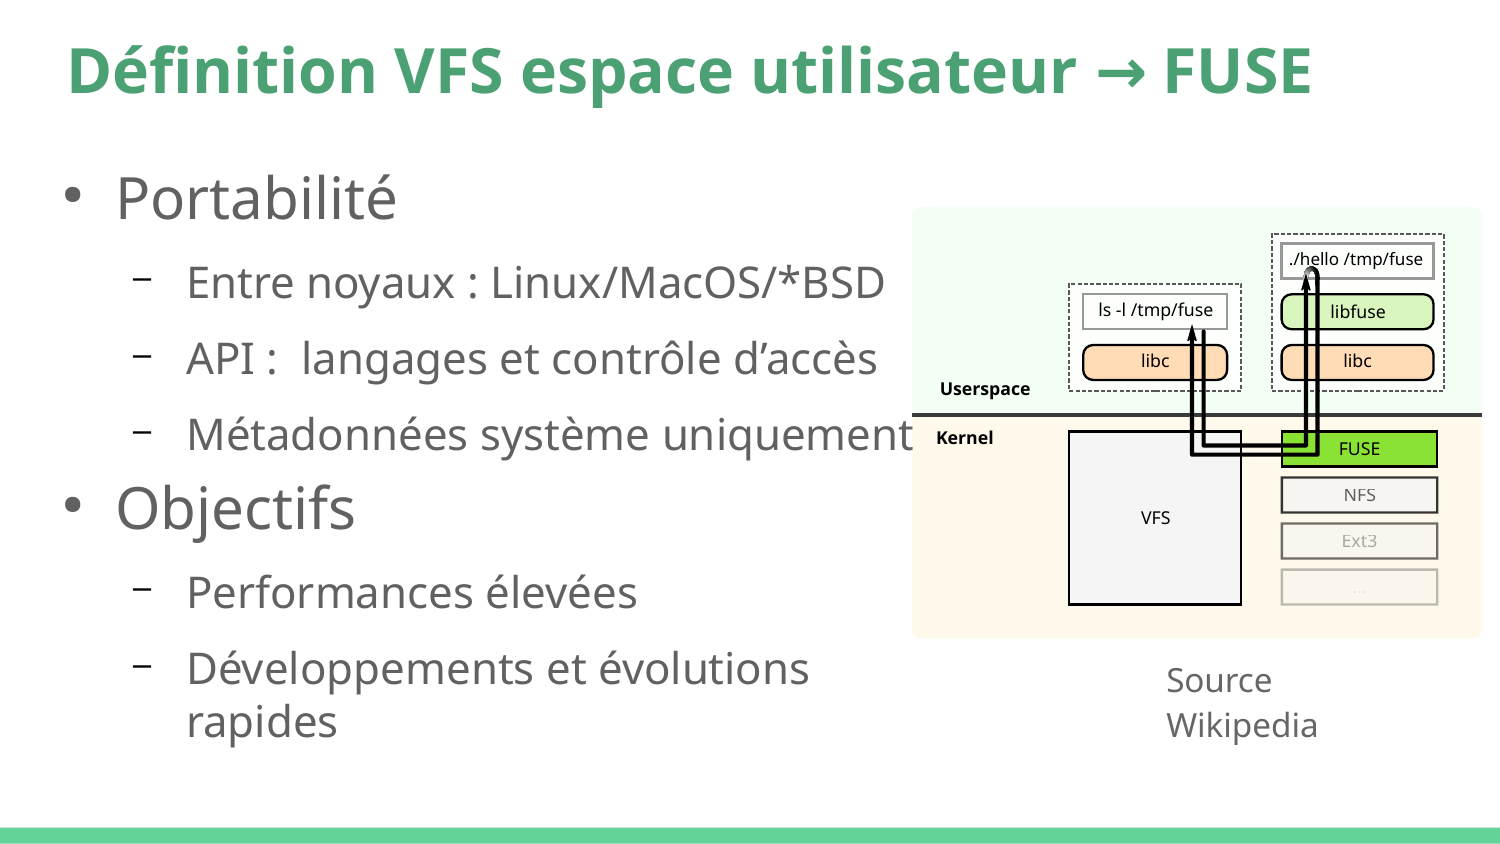

# Définition VFS espace utilisateur → FUSE
Portabilité
Entre noyaux : Linux/MacOS/*BSD
API : langages et contrôle d’accès
Métadonnées système uniquement
Objectifs
Performances élevées
Développements et évolutions rapides
Source Wikipedia